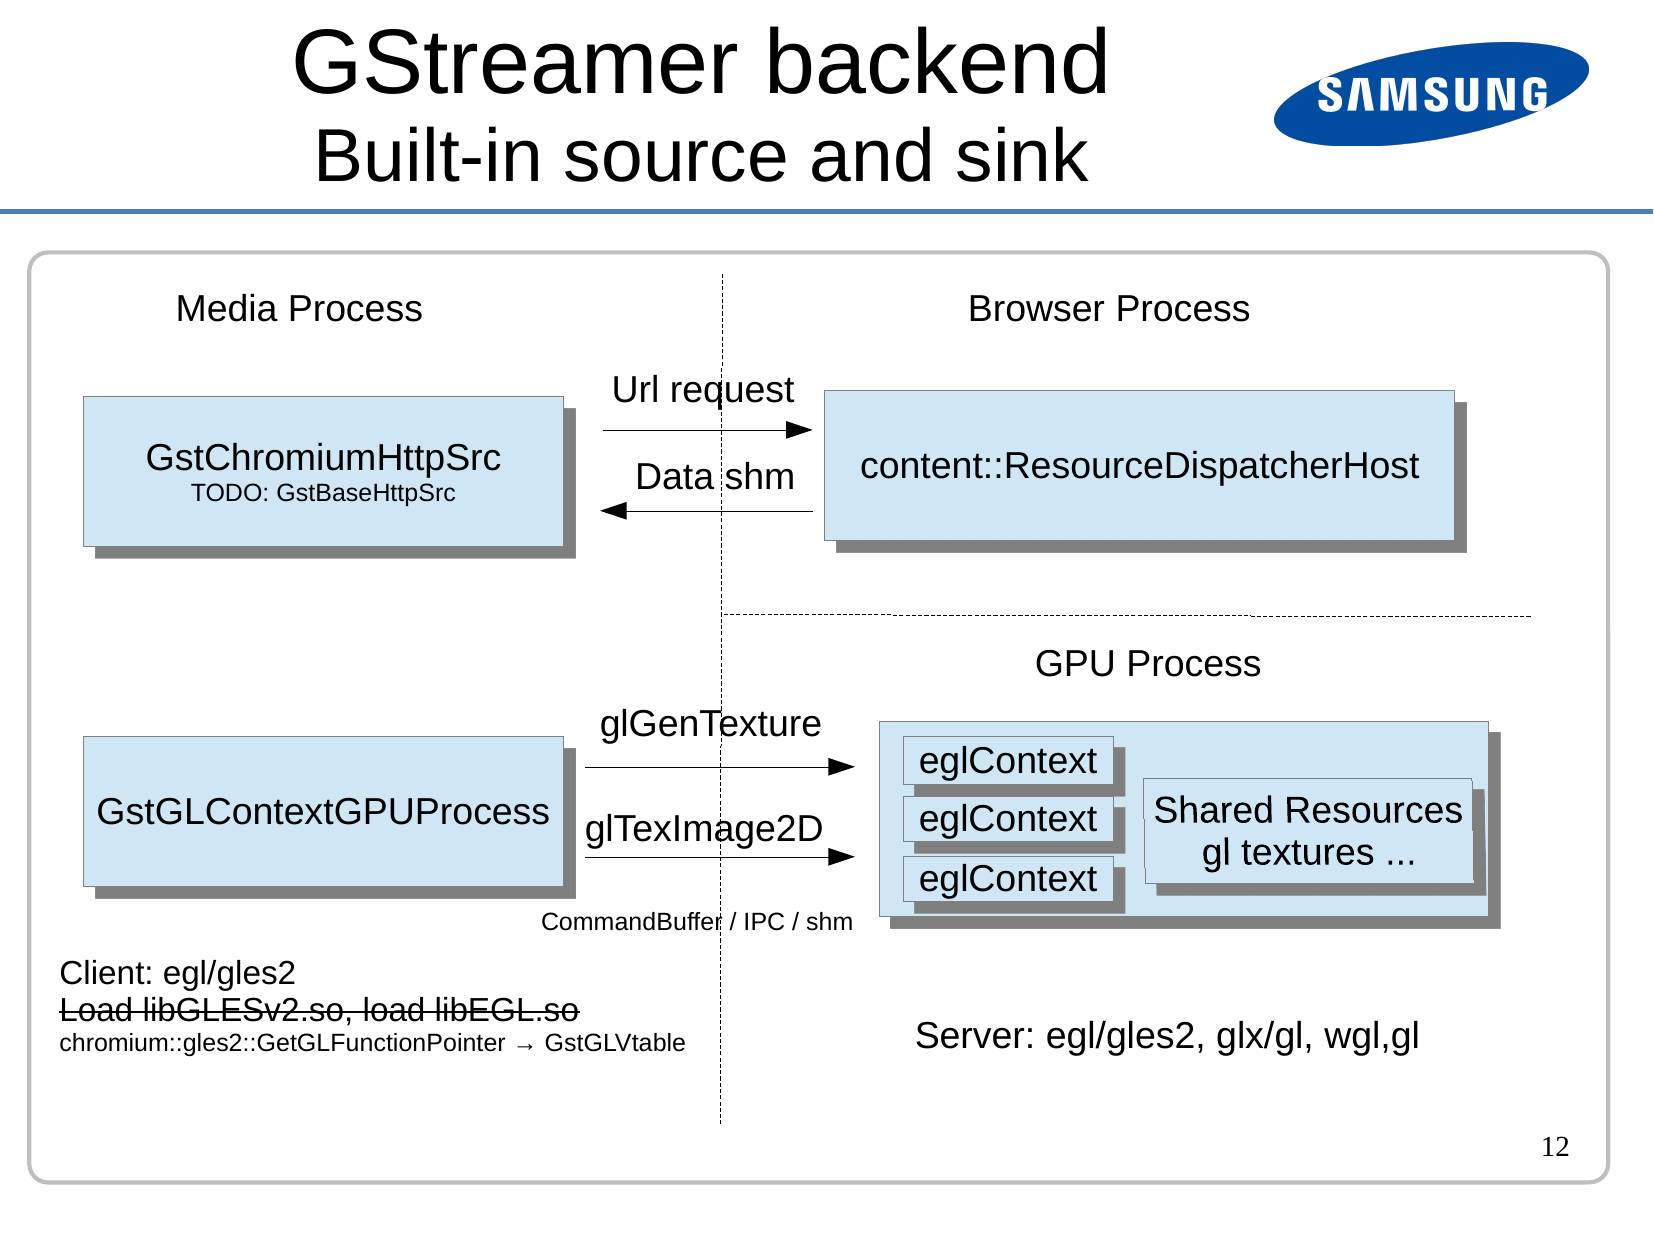

GStreamer backend
Built-in source and sink
Browser Process
Media Process
Url request
content::ResourceDispatcherHost
GstChromiumHttpSrc
TODO: GstBaseHttpSrc
Data shm
GPU Process
glGenTexture
eglContext
Shared Resources
gl textures ...
eglContext
eglContext
GstGLContextGPUProcess
glTexImage2D
CommandBuffer / IPC / shm
Client: egl/gles2
Load libGLESv2.so, load libEGL.so
chromium::gles2::GetGLFunctionPointer → GstGLVtable
Server: egl/gles2, glx/gl, wgl,gl
12